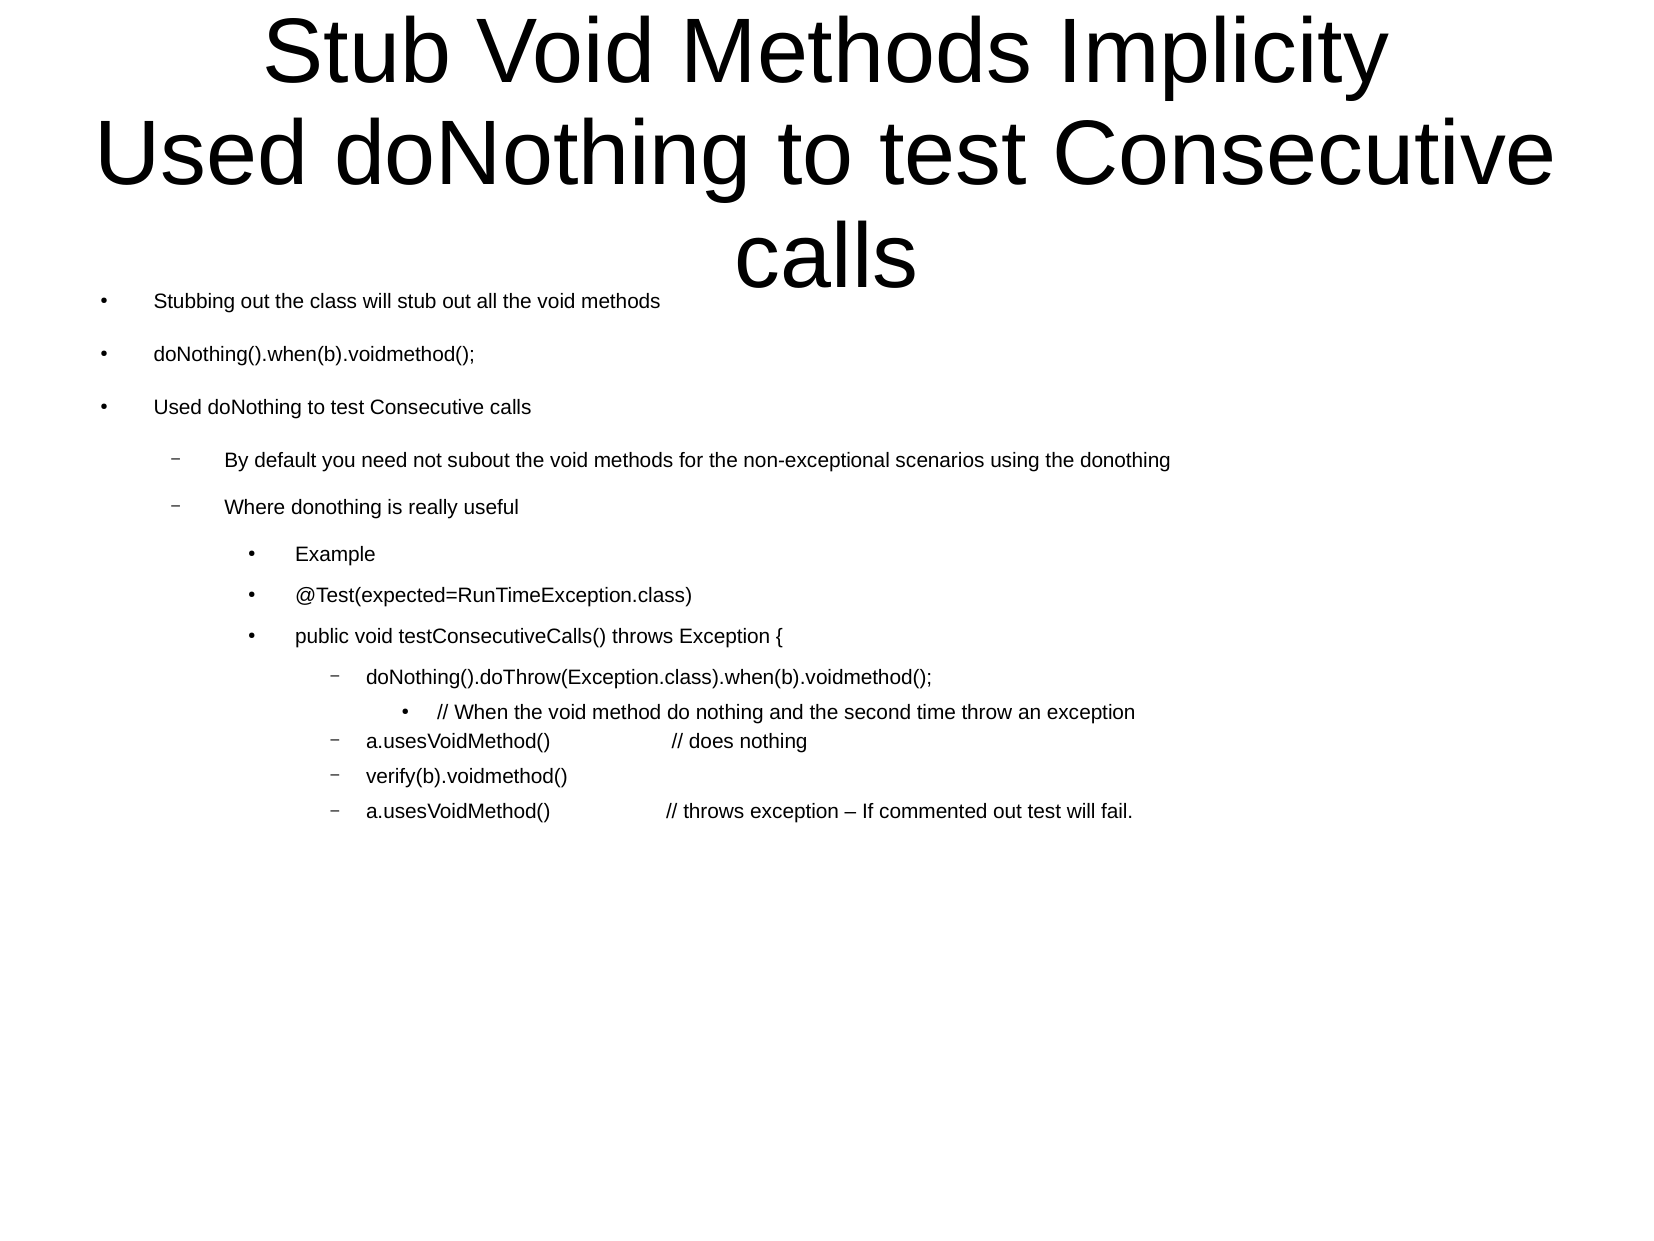

# Stub Void Methods Implicity Used doNothing to test Consecutive calls
Stubbing out the class will stub out all the void methods
doNothing().when(b).voidmethod();
Used doNothing to test Consecutive calls
By default you need not subout the void methods for the non-exceptional scenarios using the donothing
Where donothing is really useful
Example
@Test(expected=RunTimeException.class)
public void testConsecutiveCalls() throws Exception {
doNothing().doThrow(Exception.class).when(b).voidmethod();
// When the void method do nothing and the second time throw an exception
a.usesVoidMethod()		 // does nothing
verify(b).voidmethod()
a.usesVoidMethod()		// throws exception – If commented out test will fail.